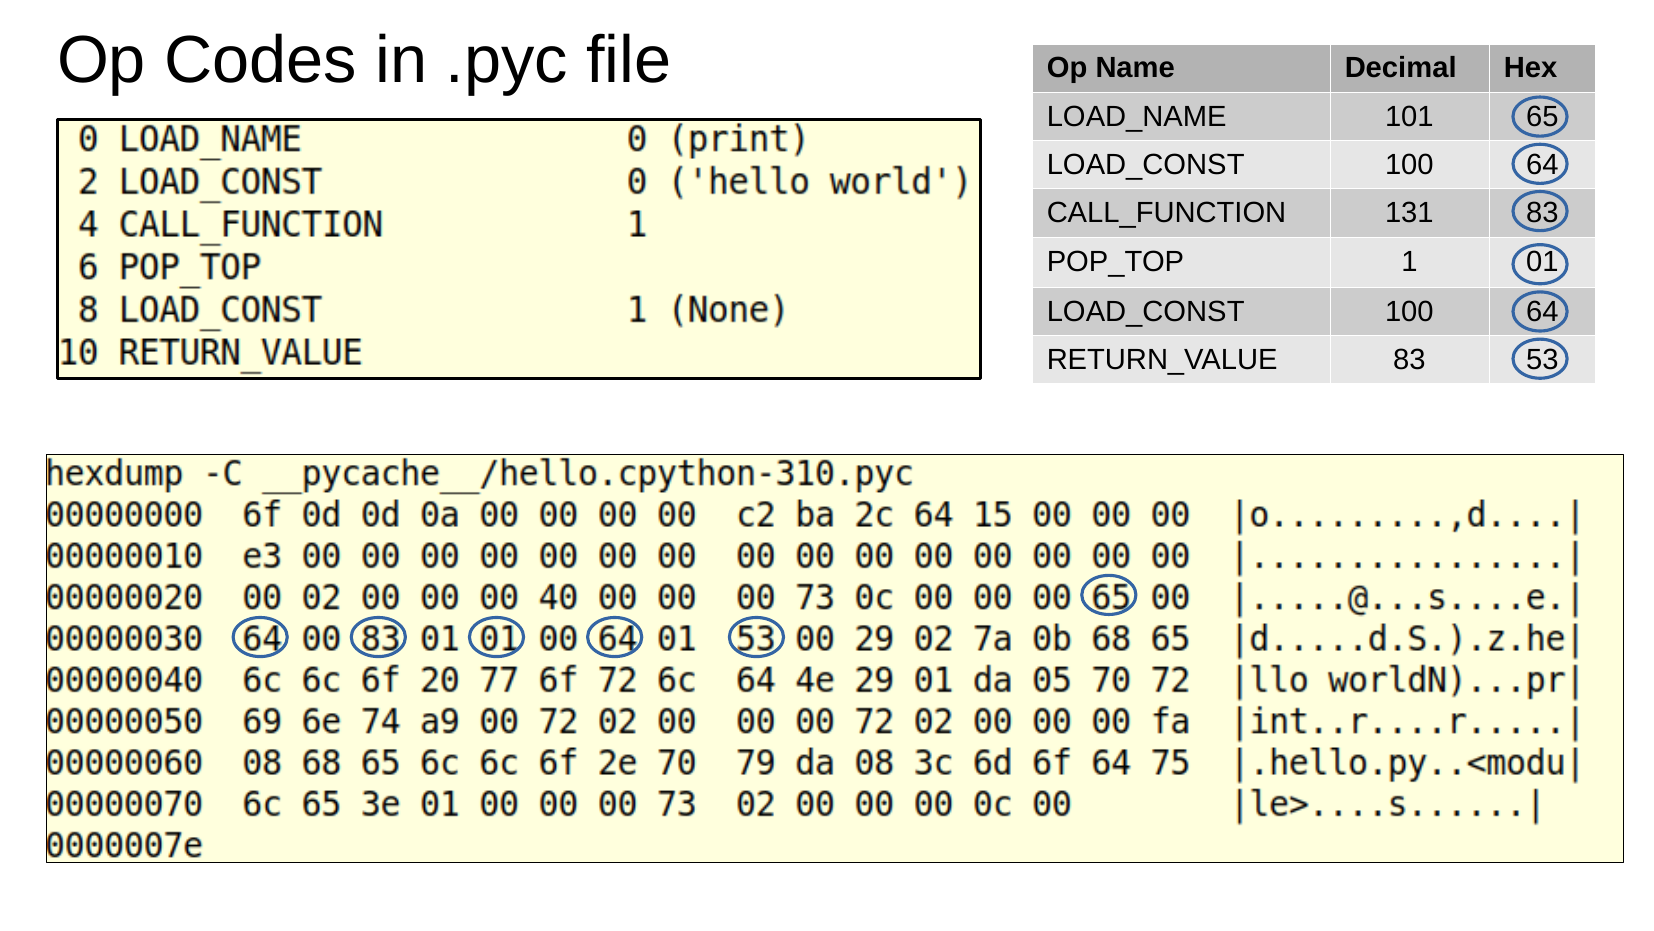

# Op Codes in .pyc file
| Op Name | Decimal | Hex |
| --- | --- | --- |
| LOAD\_NAME | 101 | 65 |
| LOAD\_CONST | 100 | 64 |
| CALL\_FUNCTION | 131 | 83 |
| POP\_TOP | 1 | 01 |
| LOAD\_CONST | 100 | 64 |
| RETURN\_VALUE | 83 | 53 |